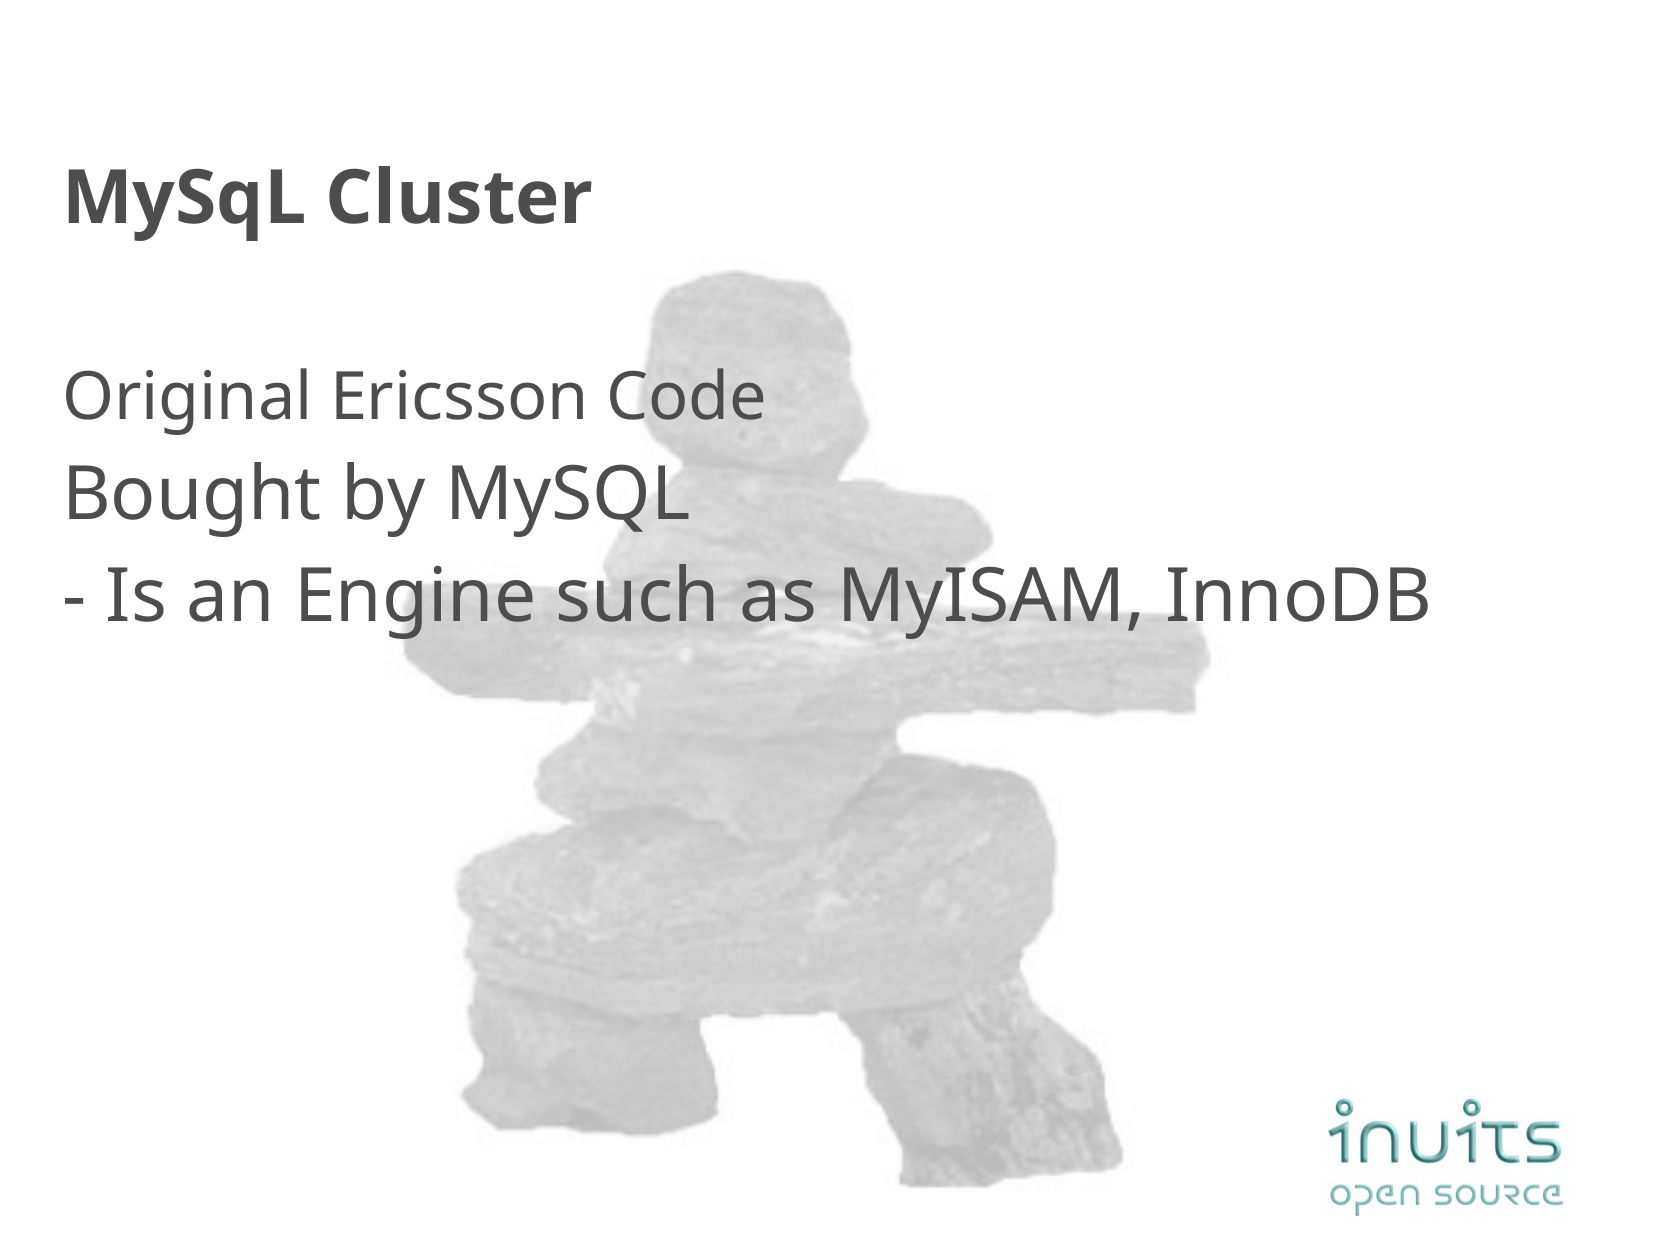

MySqL Cluster
Original Ericsson Code
Bought by MySQL
- Is an Engine such as MyISAM, InnoDB
#